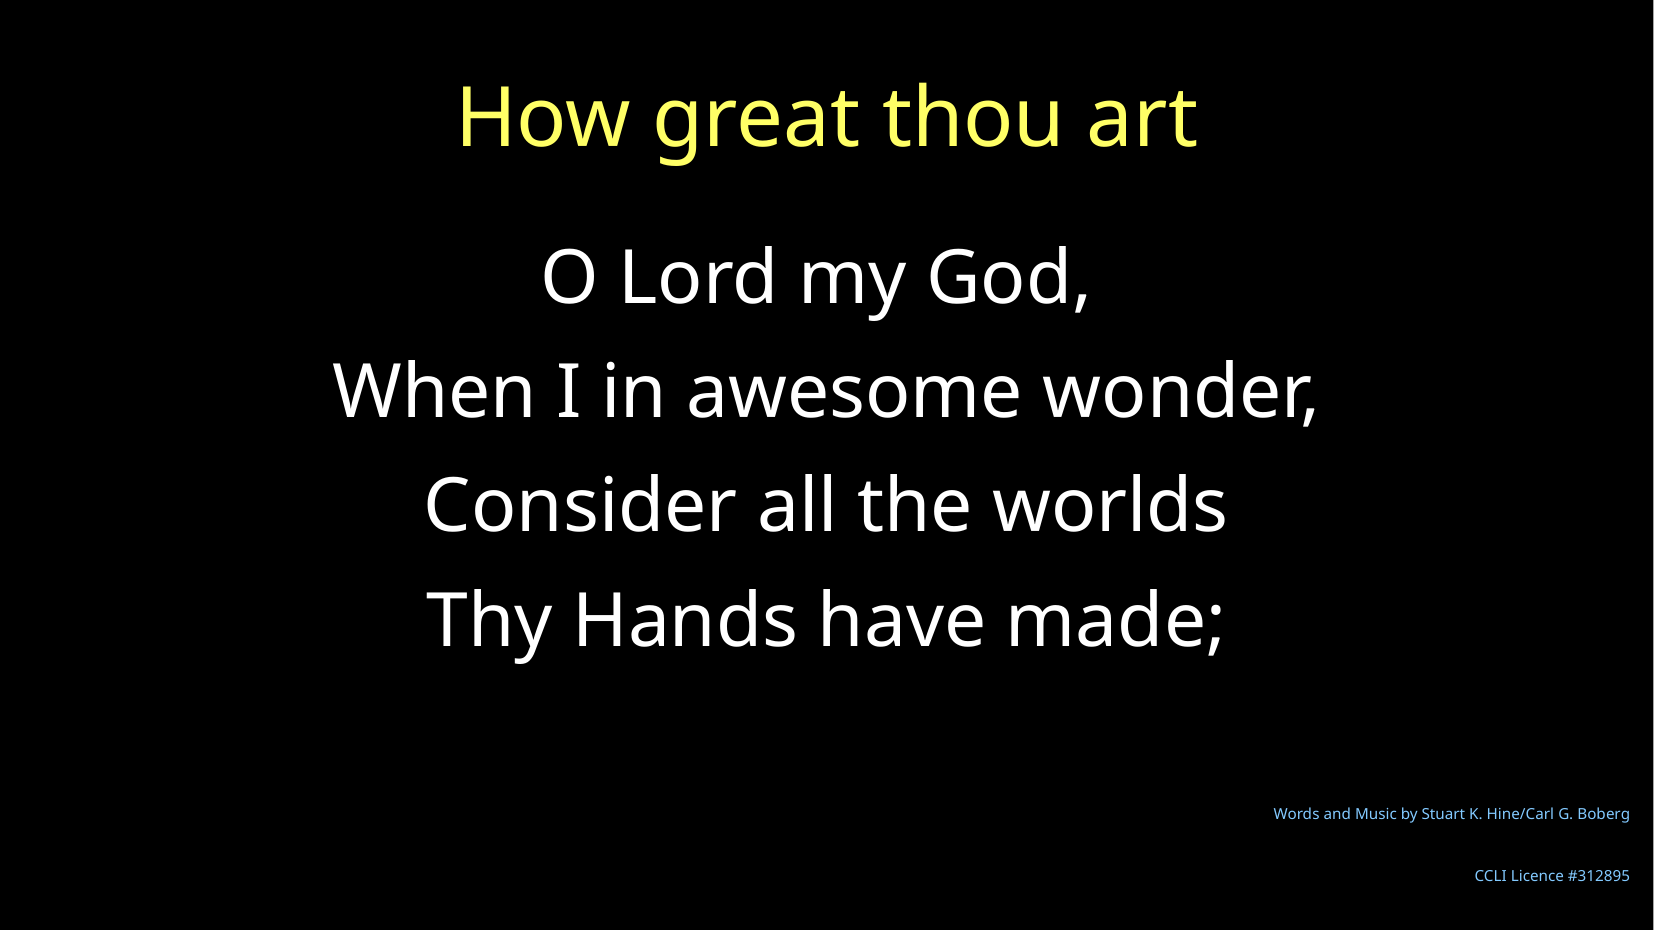

# How great thou art
O Lord my God,
When I in awesome wonder,
Consider all the worlds
Thy Hands have made;
Words and Music by Stuart K. Hine/Carl G. Boberg
CCLI Licence #312895